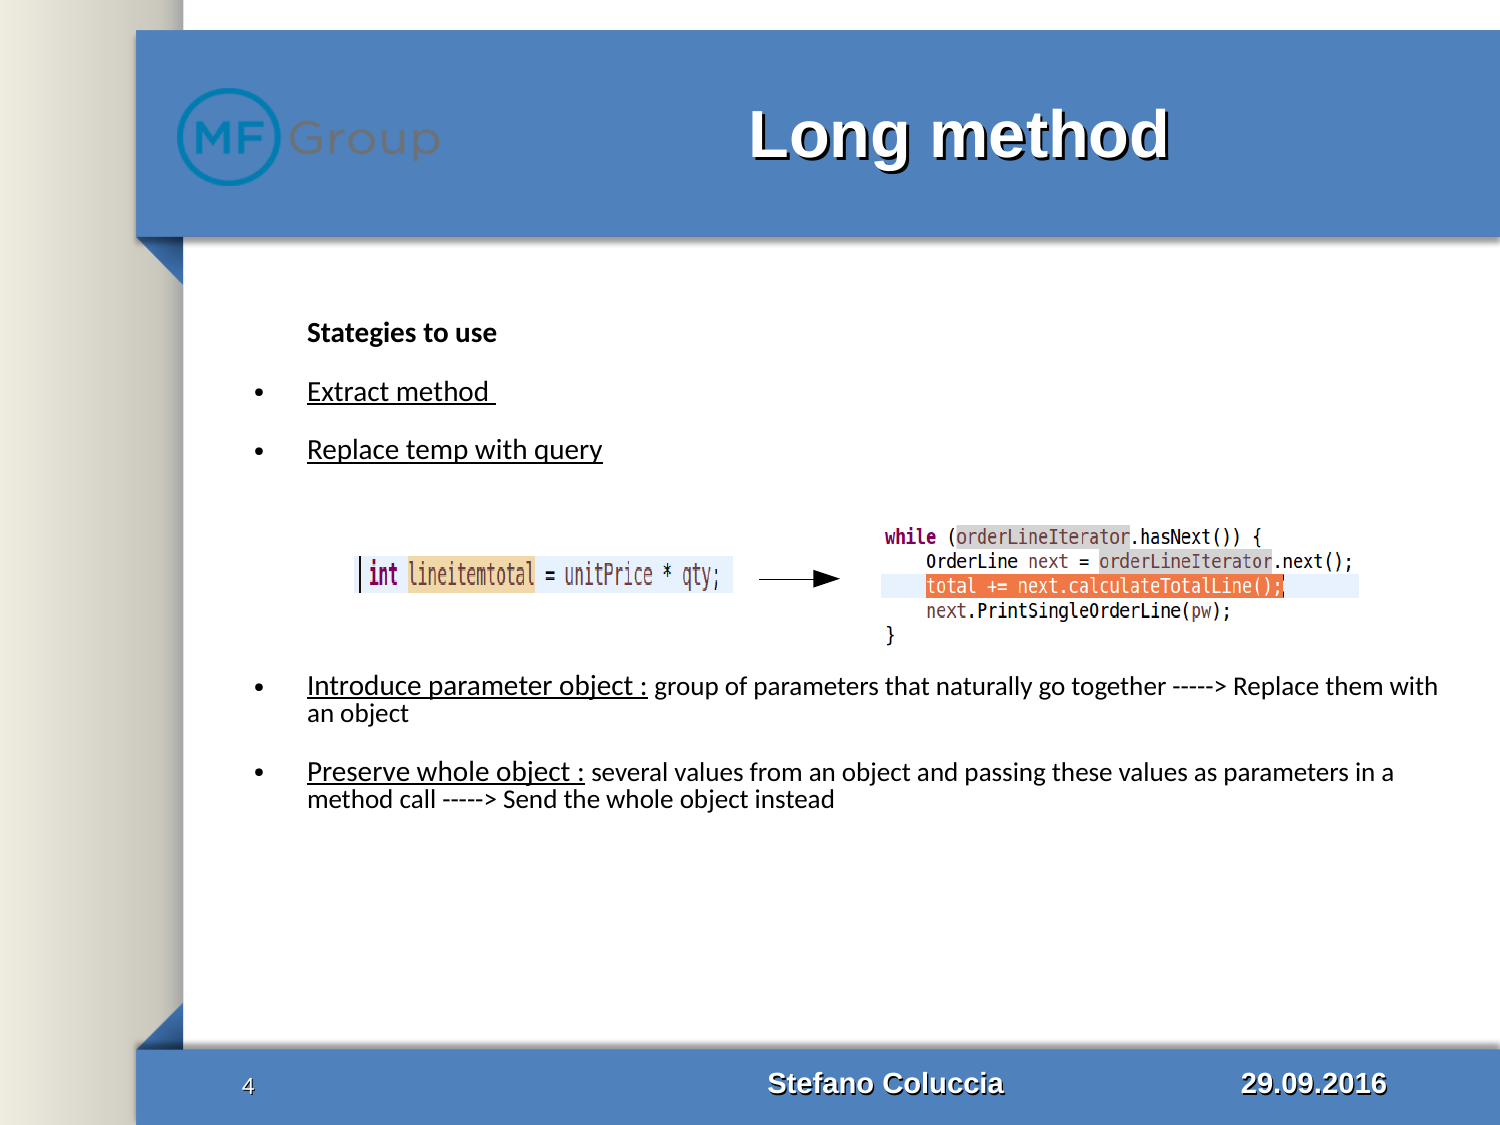

# Long method
Stategies to use
Extract method
Replace temp with query
Introduce parameter object : group of parameters that naturally go together -----> Replace them with an object
Preserve whole object : several values from an object and passing these values as parameters in a method call -----> Send the whole object instead
4
Stefano Coluccia
29.09.2016